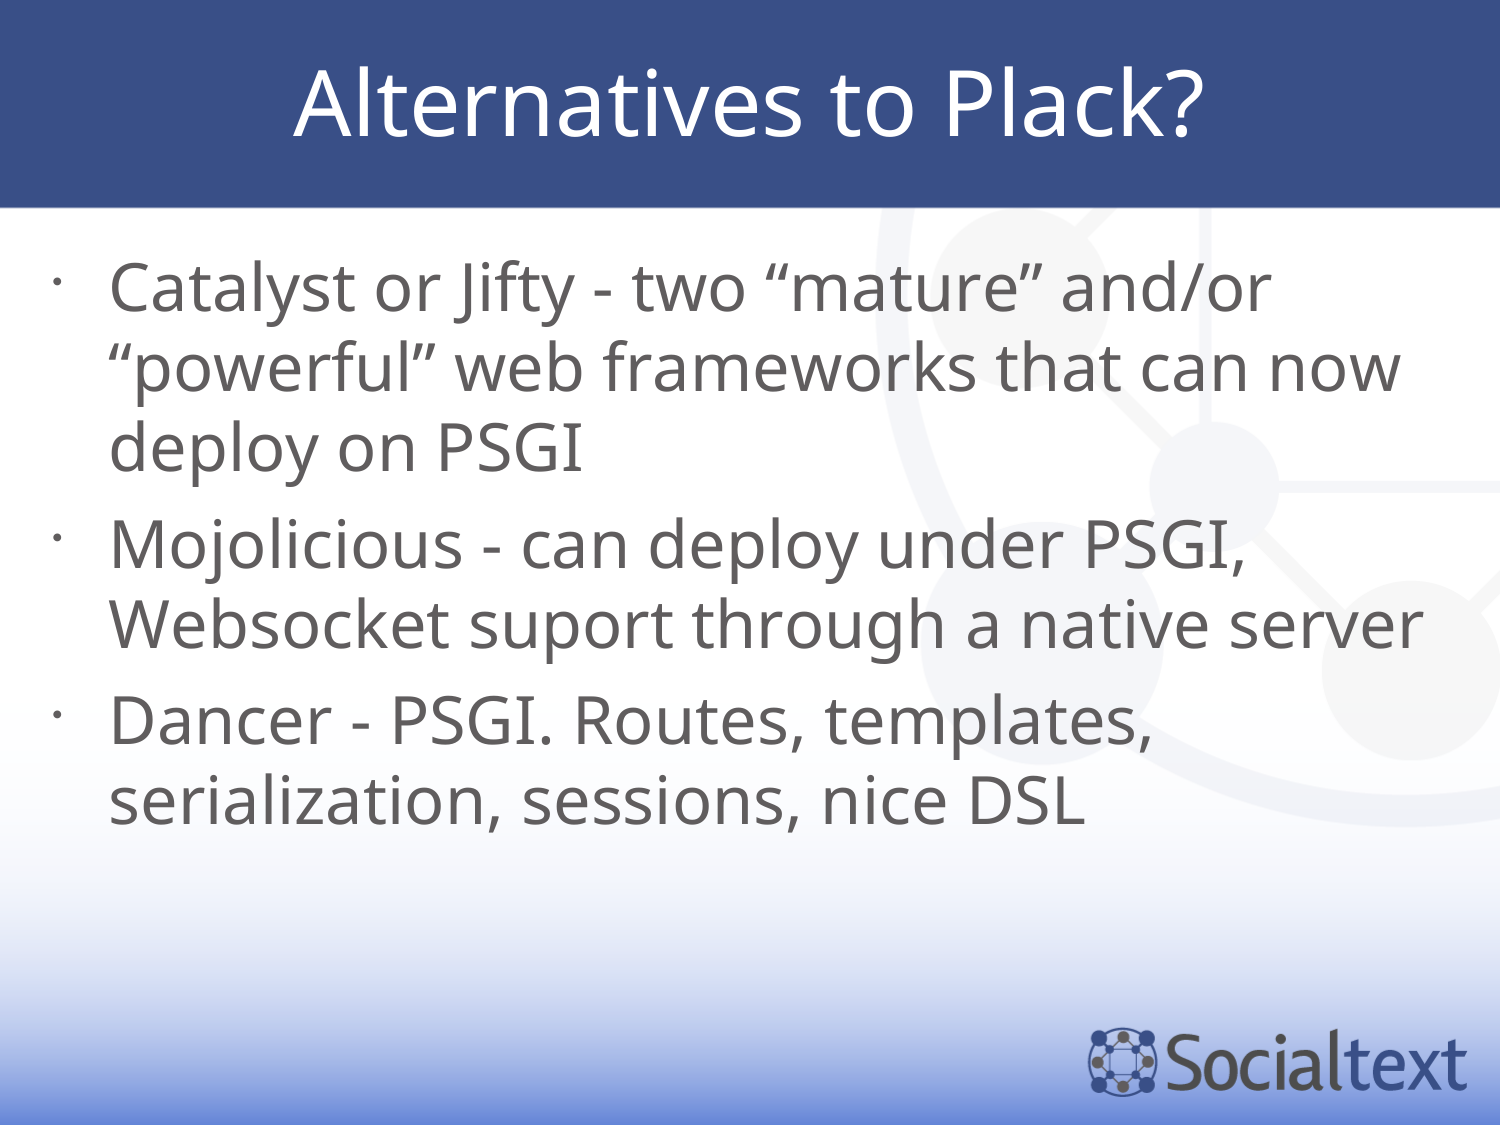

# Alternatives to Plack?
Catalyst or Jifty - two “mature” and/or “powerful” web frameworks that can now deploy on PSGI
Mojolicious - can deploy under PSGI, Websocket suport through a native server
Dancer - PSGI. Routes, templates, serialization, sessions, nice DSL